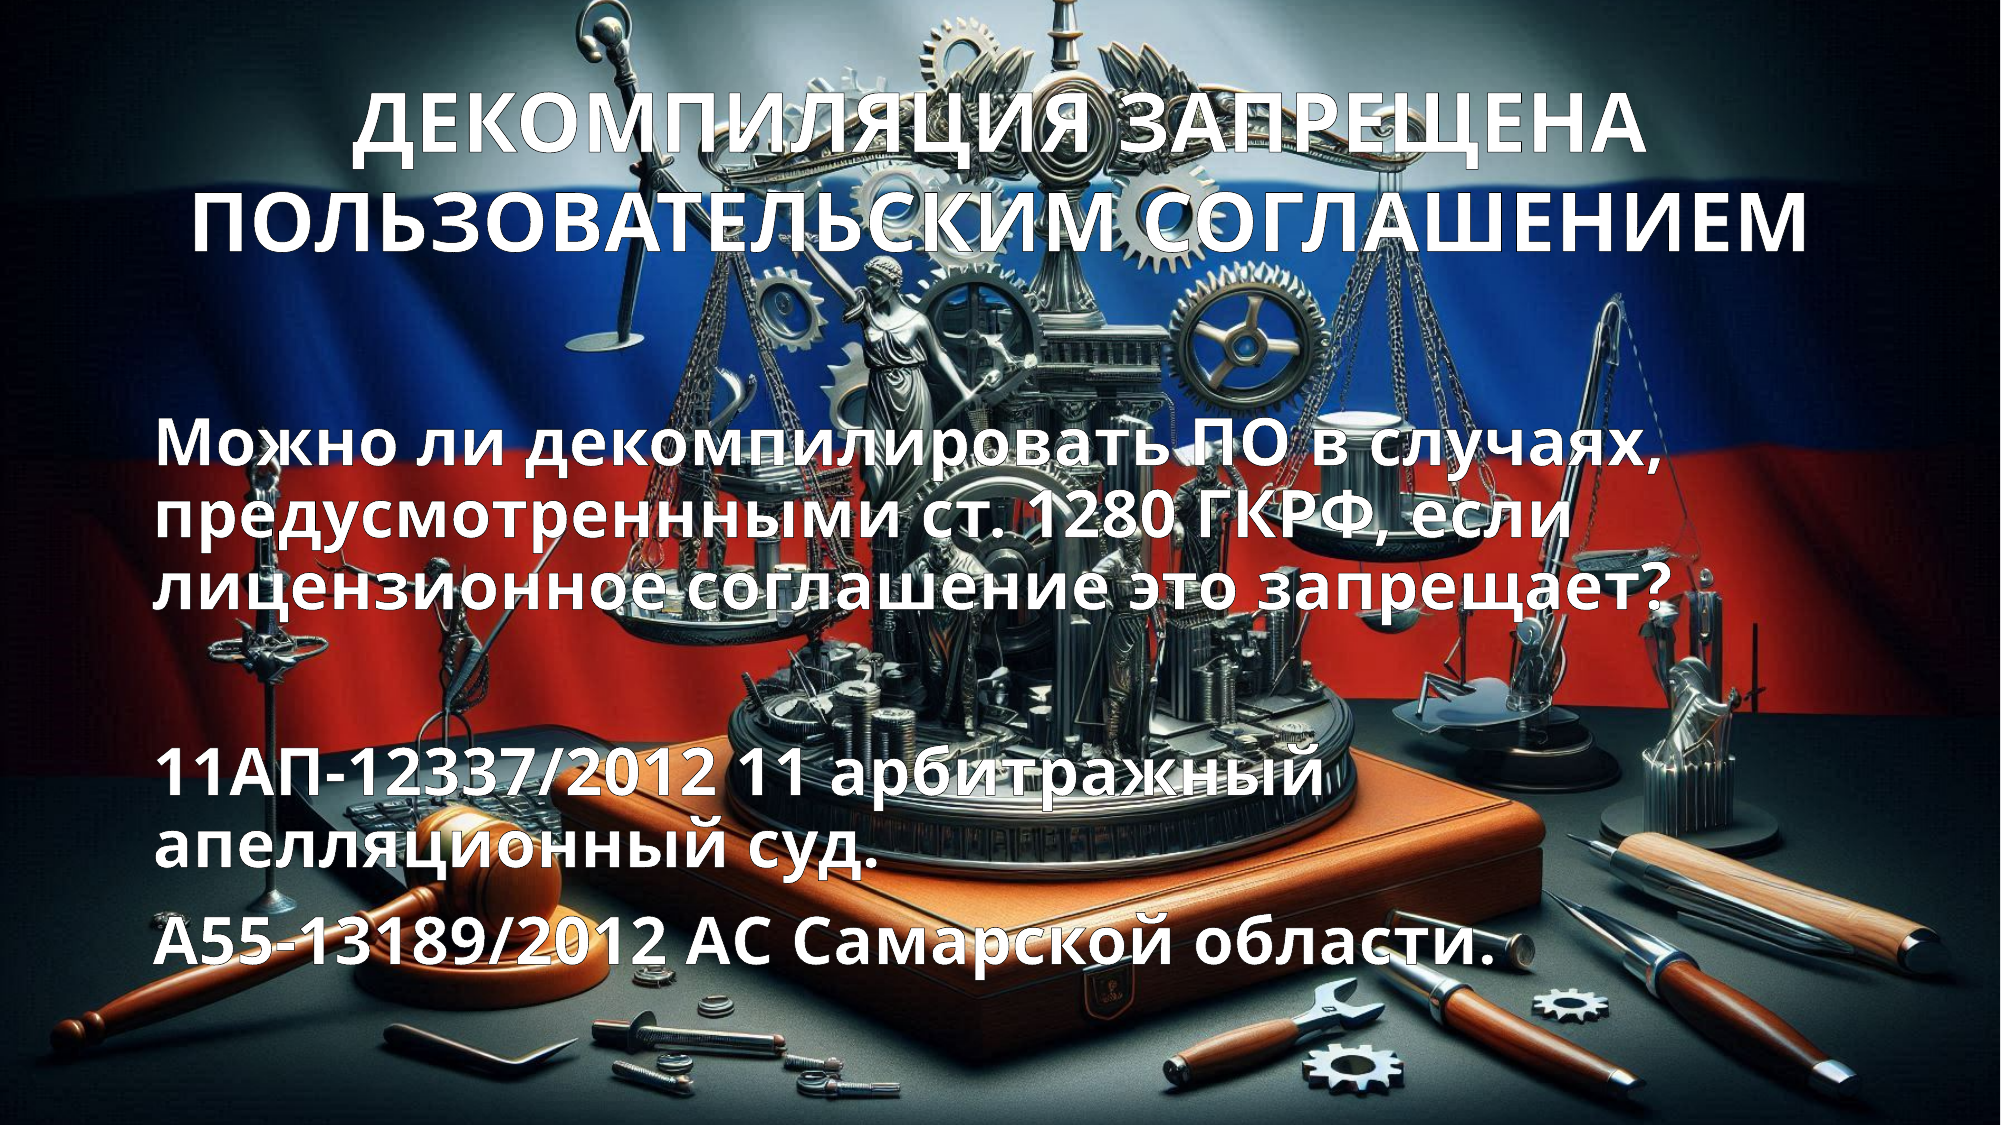

# ДЕКОМПИЛЯЦИЯ ЗАПРЕЩЕНА ПОЛЬЗОВАТЕЛЬСКИМ СОГЛАШЕНИЕМ
Можно ли декомпилировать ПО в случаях, предусмотреннными ст. 1280 ГКРФ, если лицензионное соглашение это запрещает?
11АП-12337/2012 11 арбитражный апелляционный суд.
А55-13189/2012 АС Самарской области.